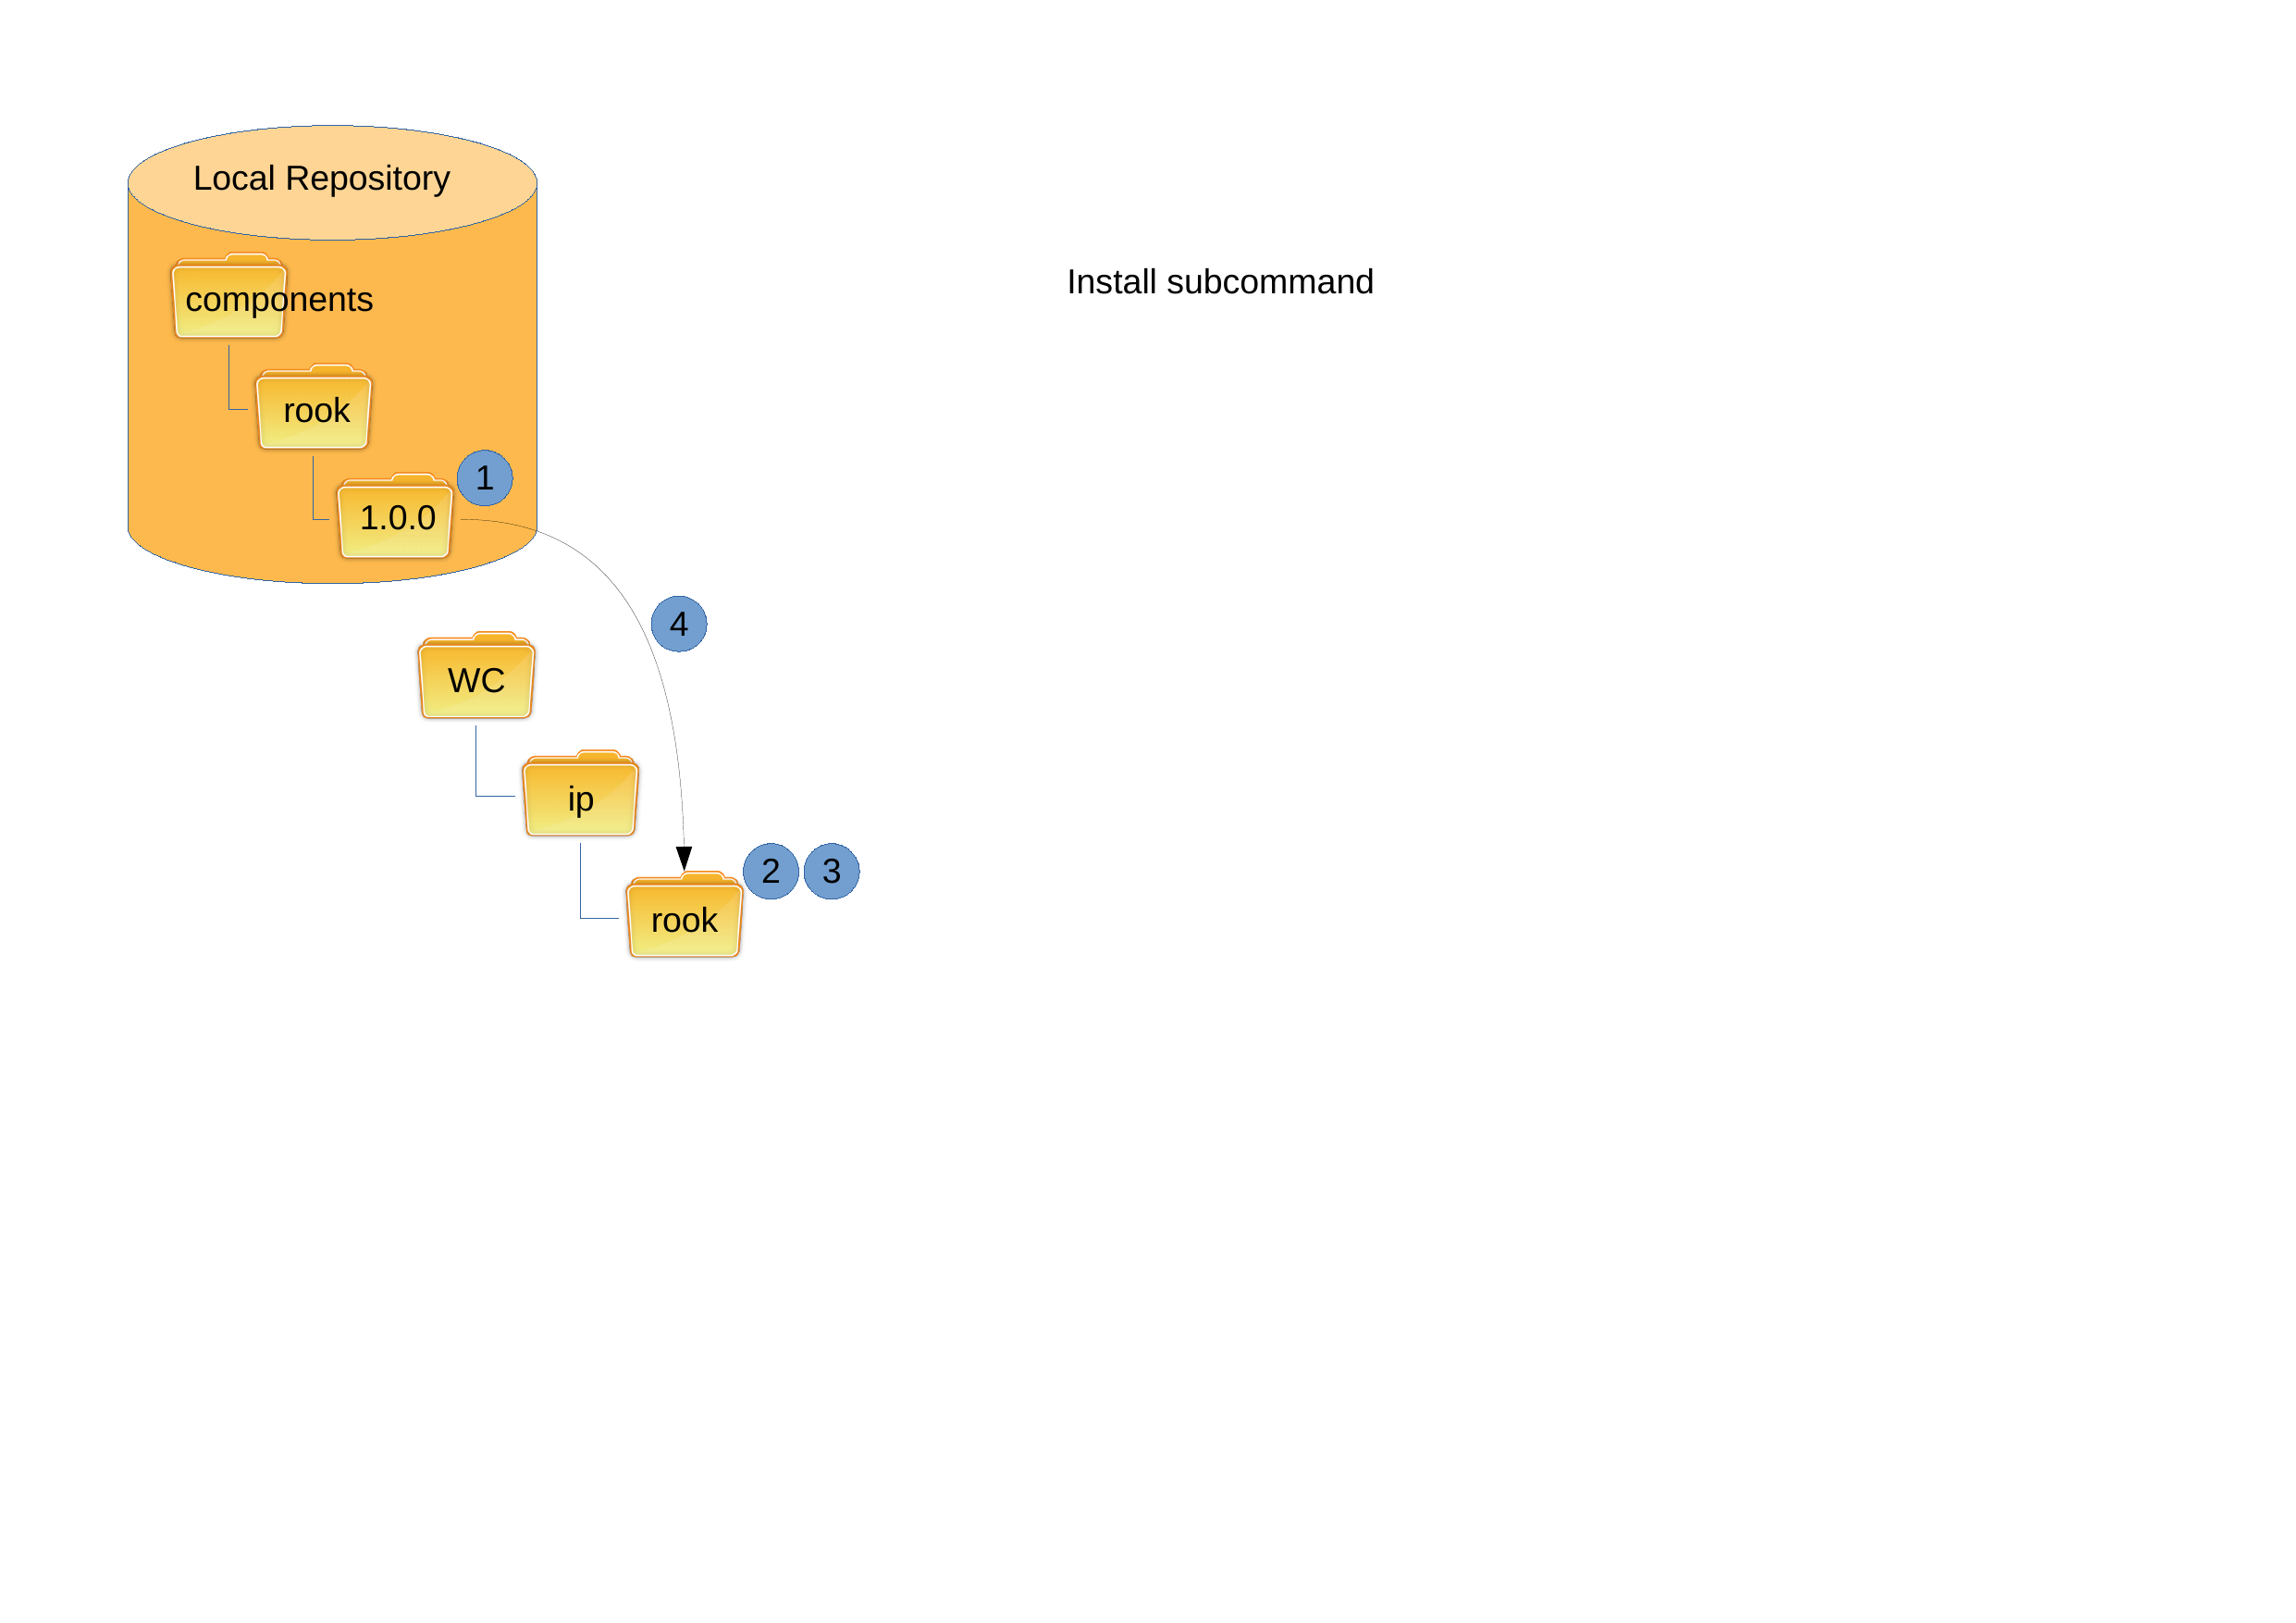

Local Repository
Install subcommand
components
rook
1
1.0.0
4
WC
ip
2
3
rook